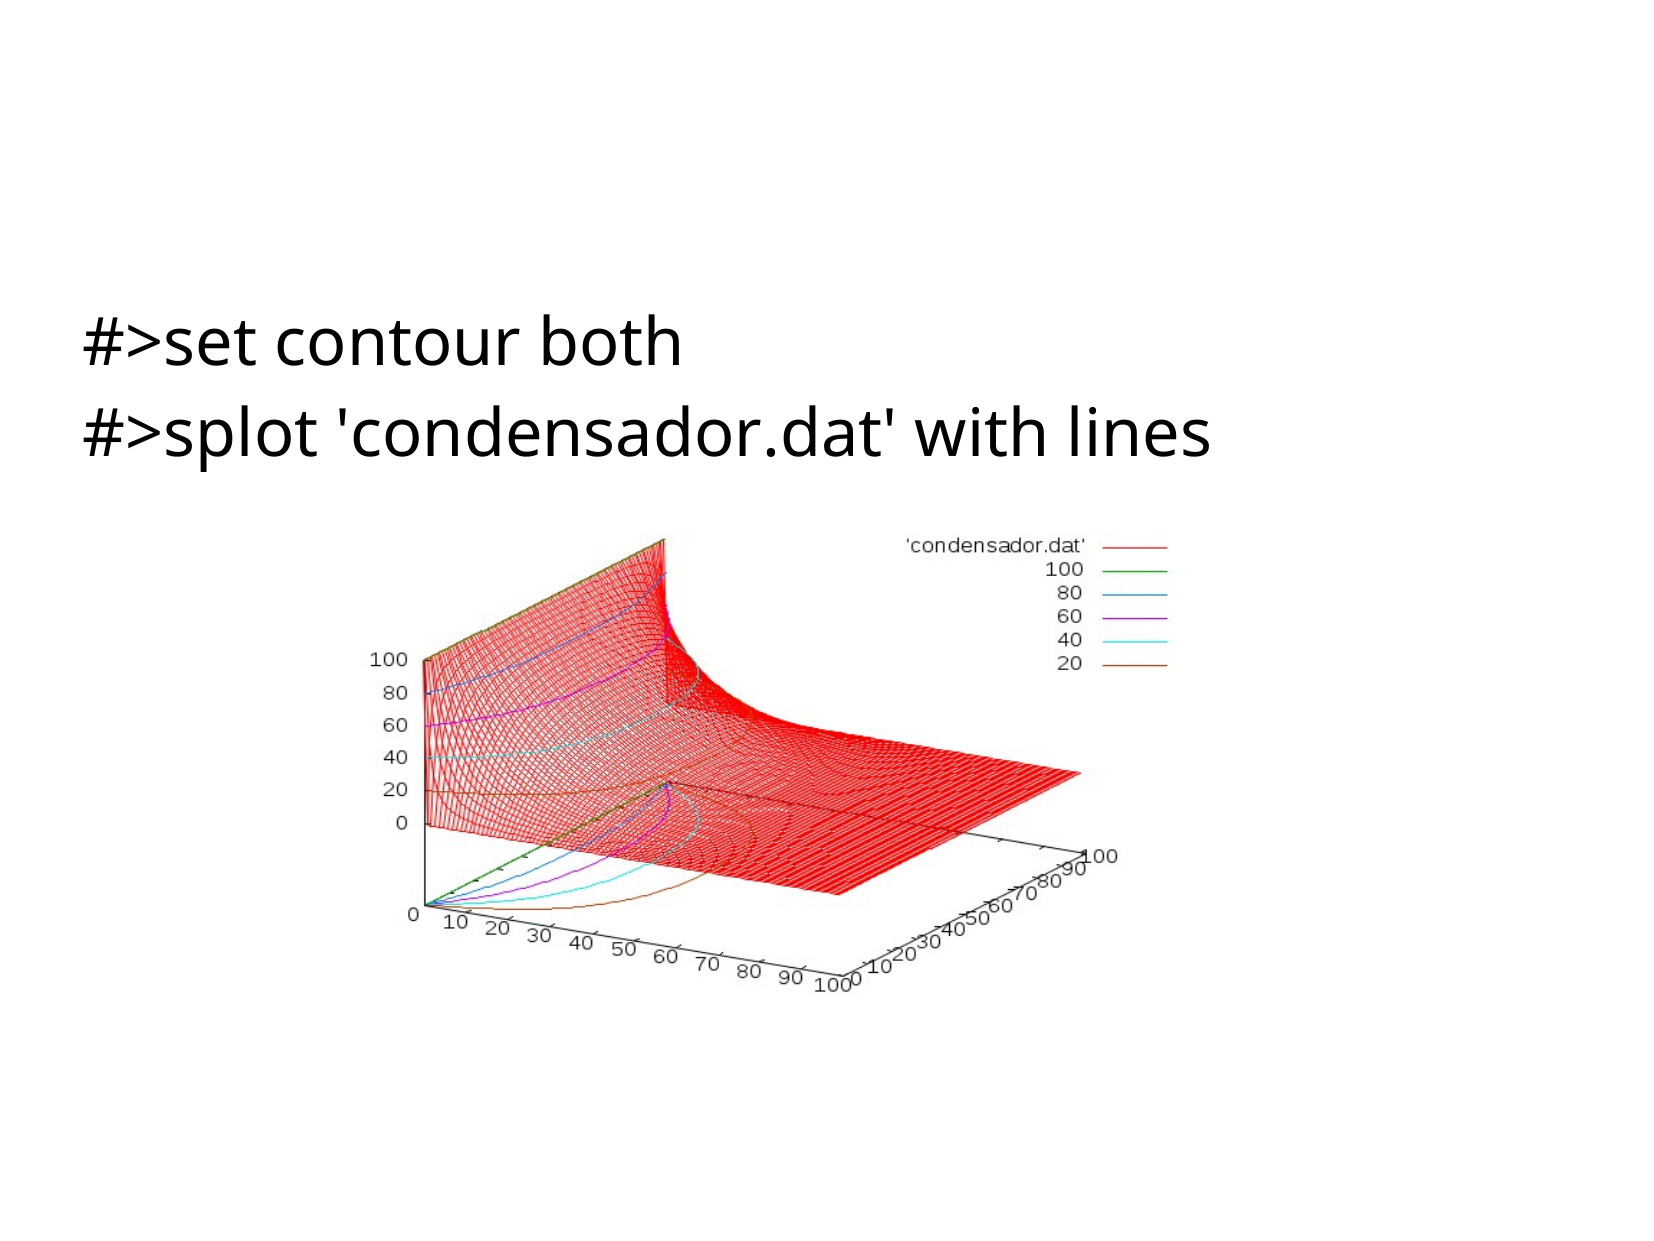

#
#>set contour both
#>splot 'condensador.dat' with lines